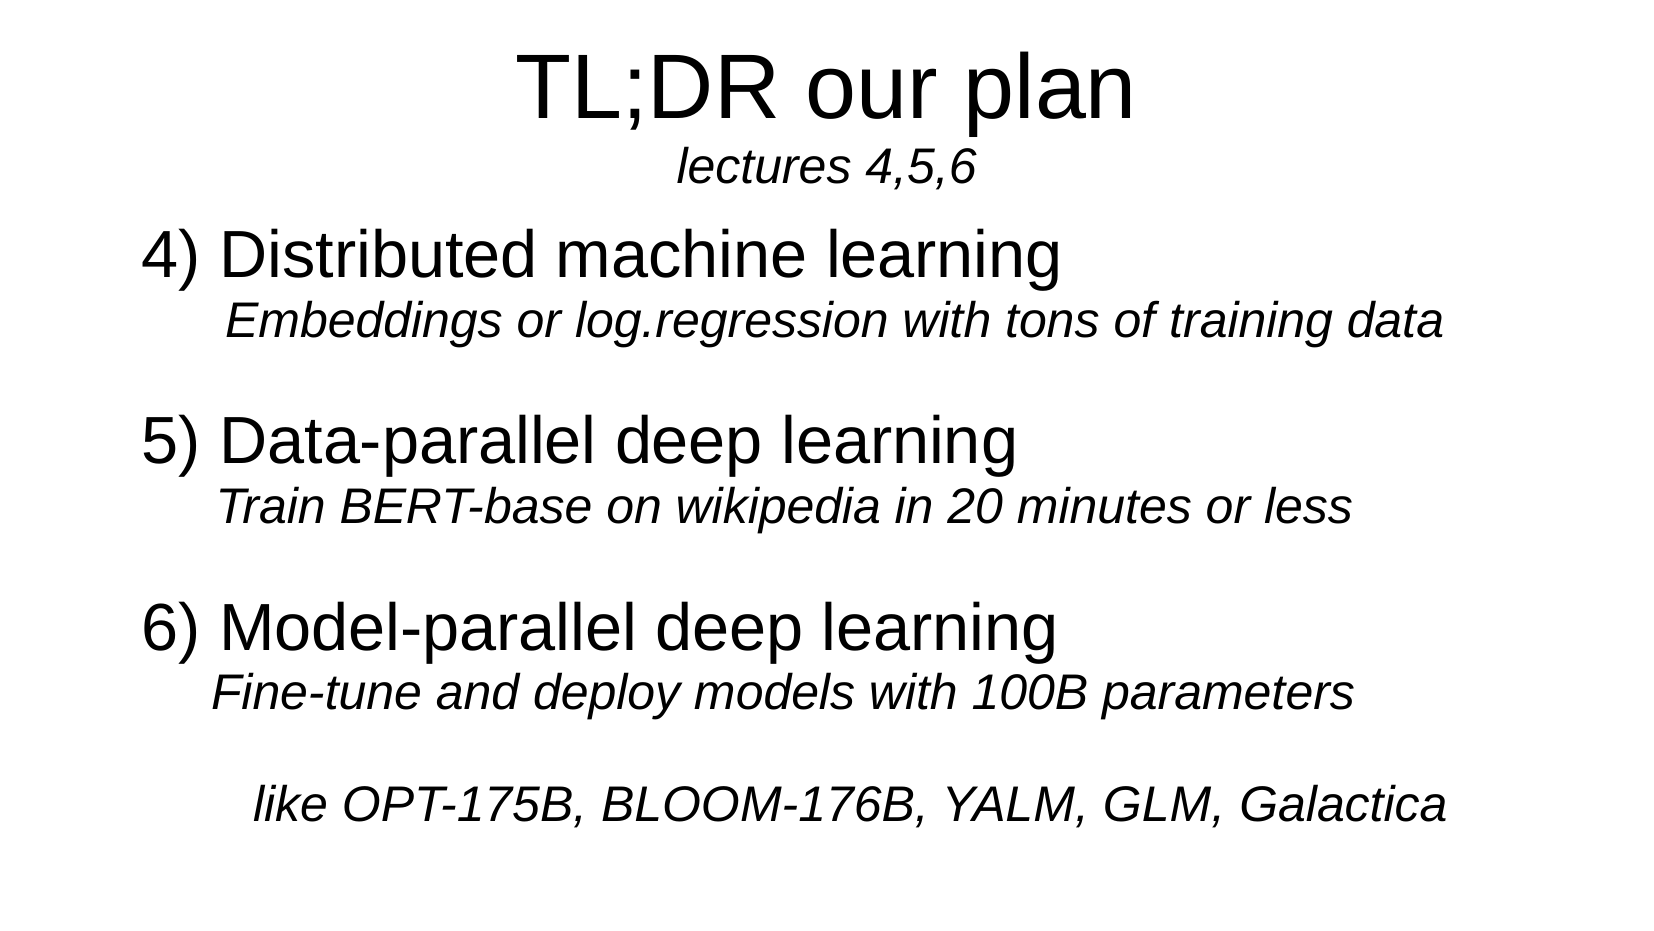

# TL;DR our plan lectures 4,5,6
4) Distributed machine learning
 Embeddings or log.regression with tons of training data
5) Data-parallel deep learning
 Train BERT-base on wikipedia in 20 minutes or less
6) Model-parallel deep learning
 Fine-tune and deploy models with 100B parameters
 like OPT-175B, BLOOM-176B, YALM, GLM, Galactica